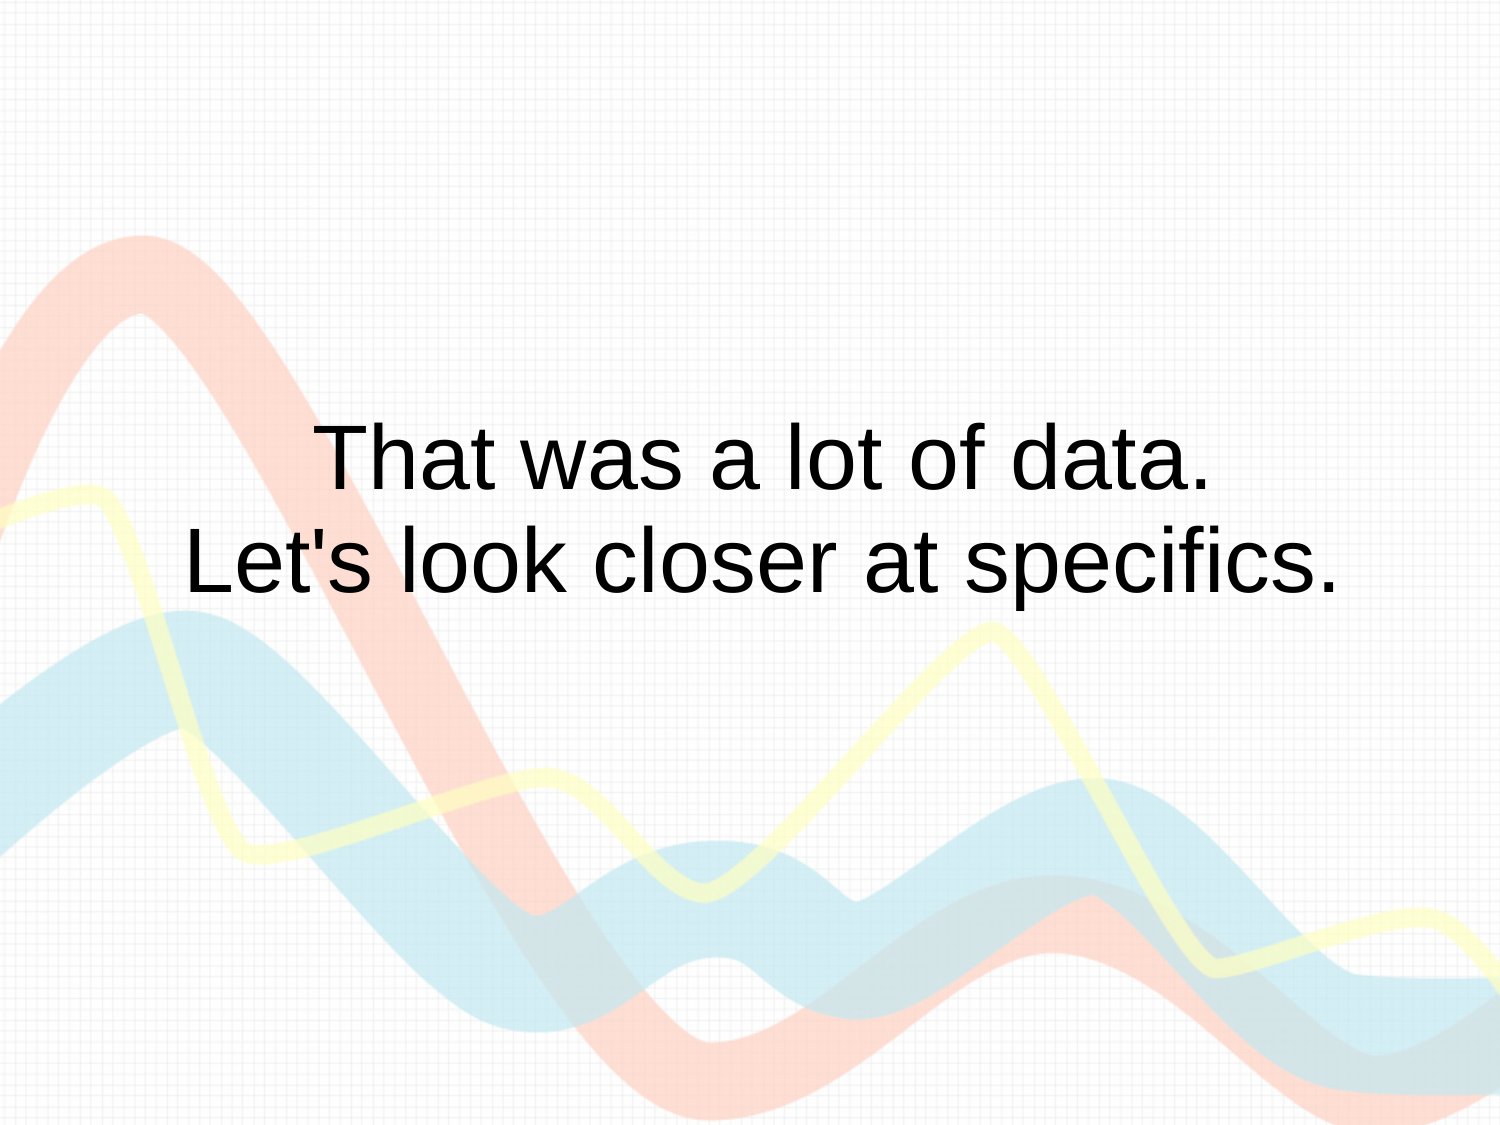

# That was a lot of data. Let's look closer at specifics.